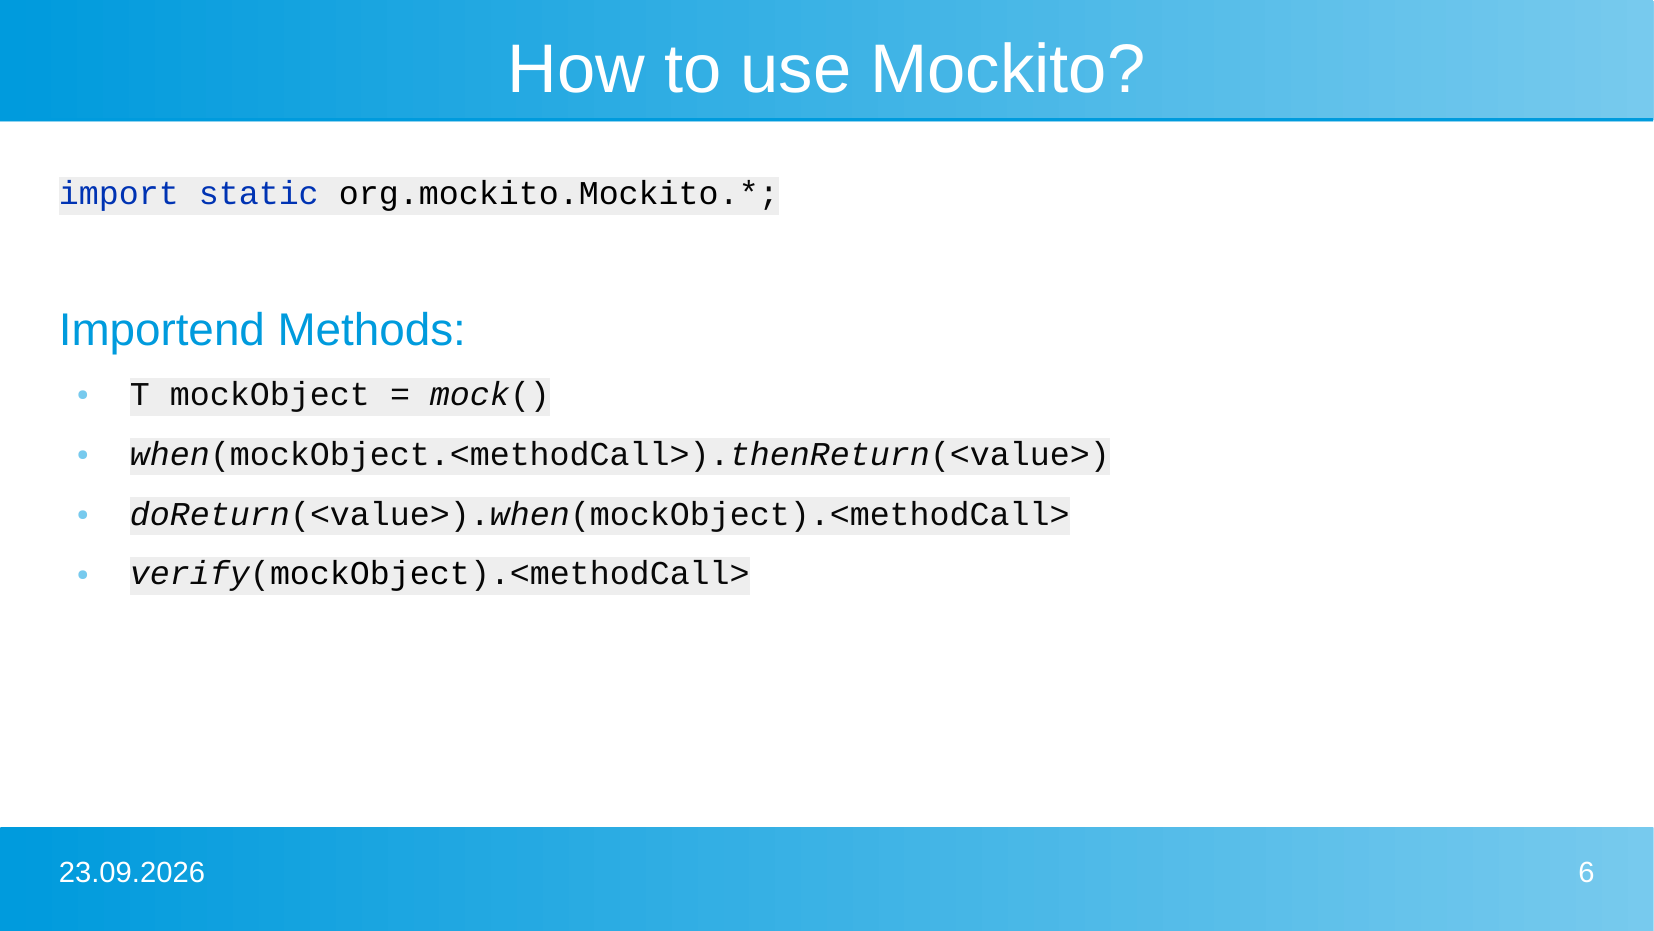

# How to use Mockito?
import static org.mockito.Mockito.*;
Importend Methods:
T mockObject = mock()
when(mockObject.<methodCall>).thenReturn(<value>)
doReturn(<value>).when(mockObject).<methodCall>
verify(mockObject).<methodCall>
6